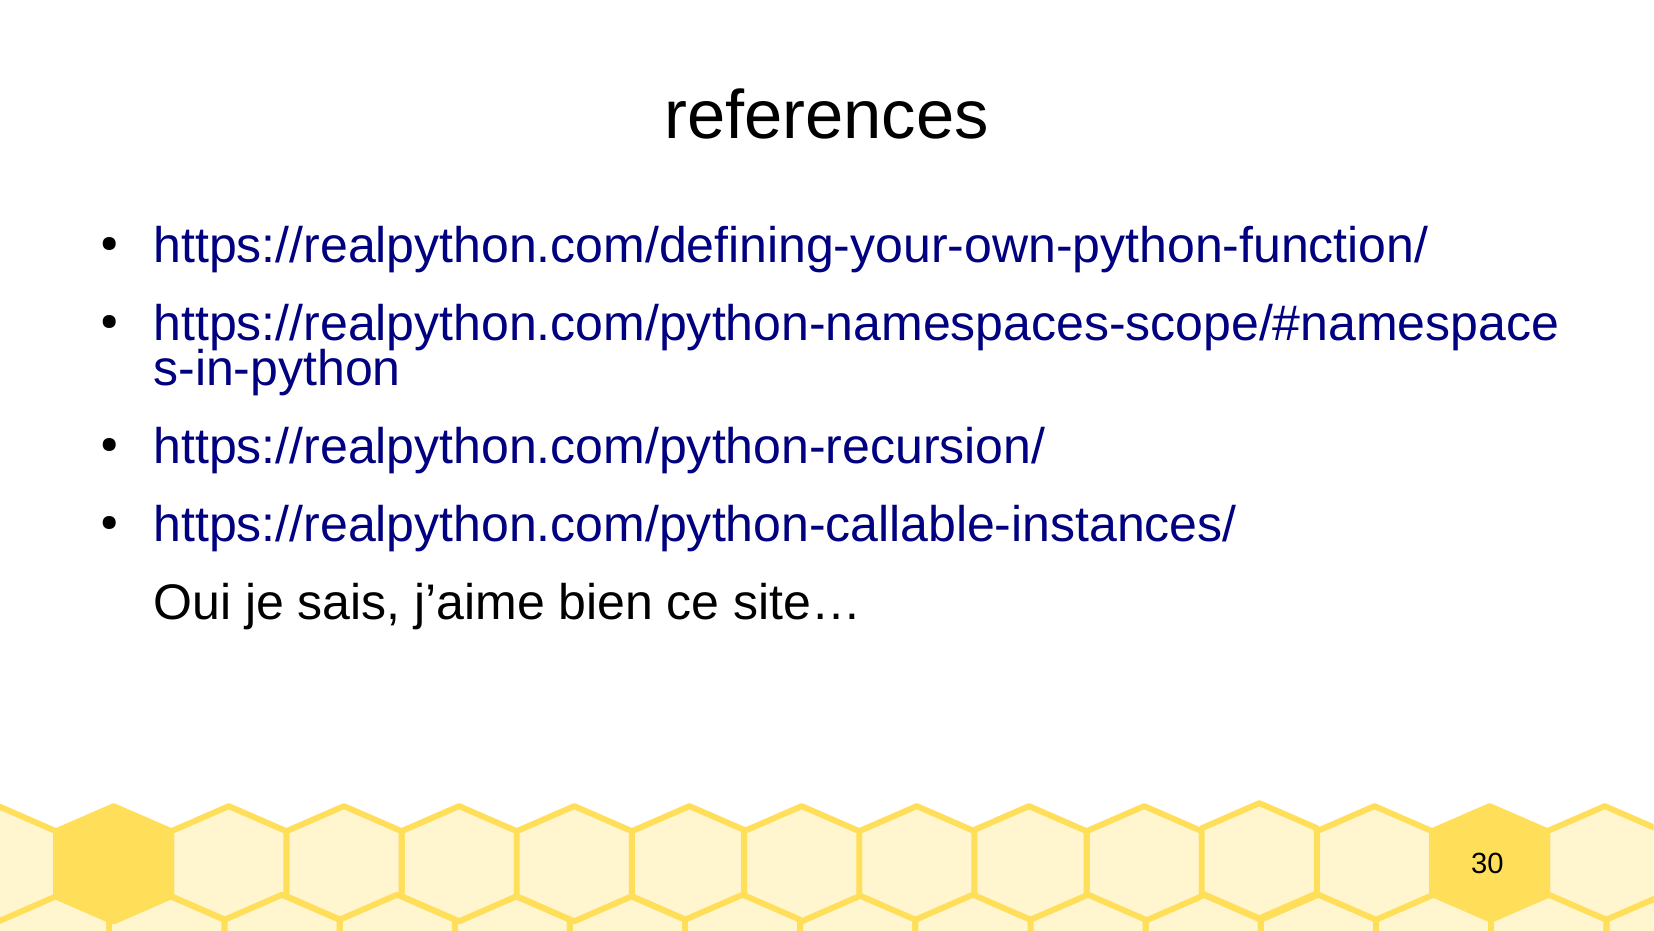

# references
https://realpython.com/defining-your-own-python-function/
https://realpython.com/python-namespaces-scope/#namespaces-in-python
https://realpython.com/python-recursion/
https://realpython.com/python-callable-instances/
Oui je sais, j’aime bien ce site…